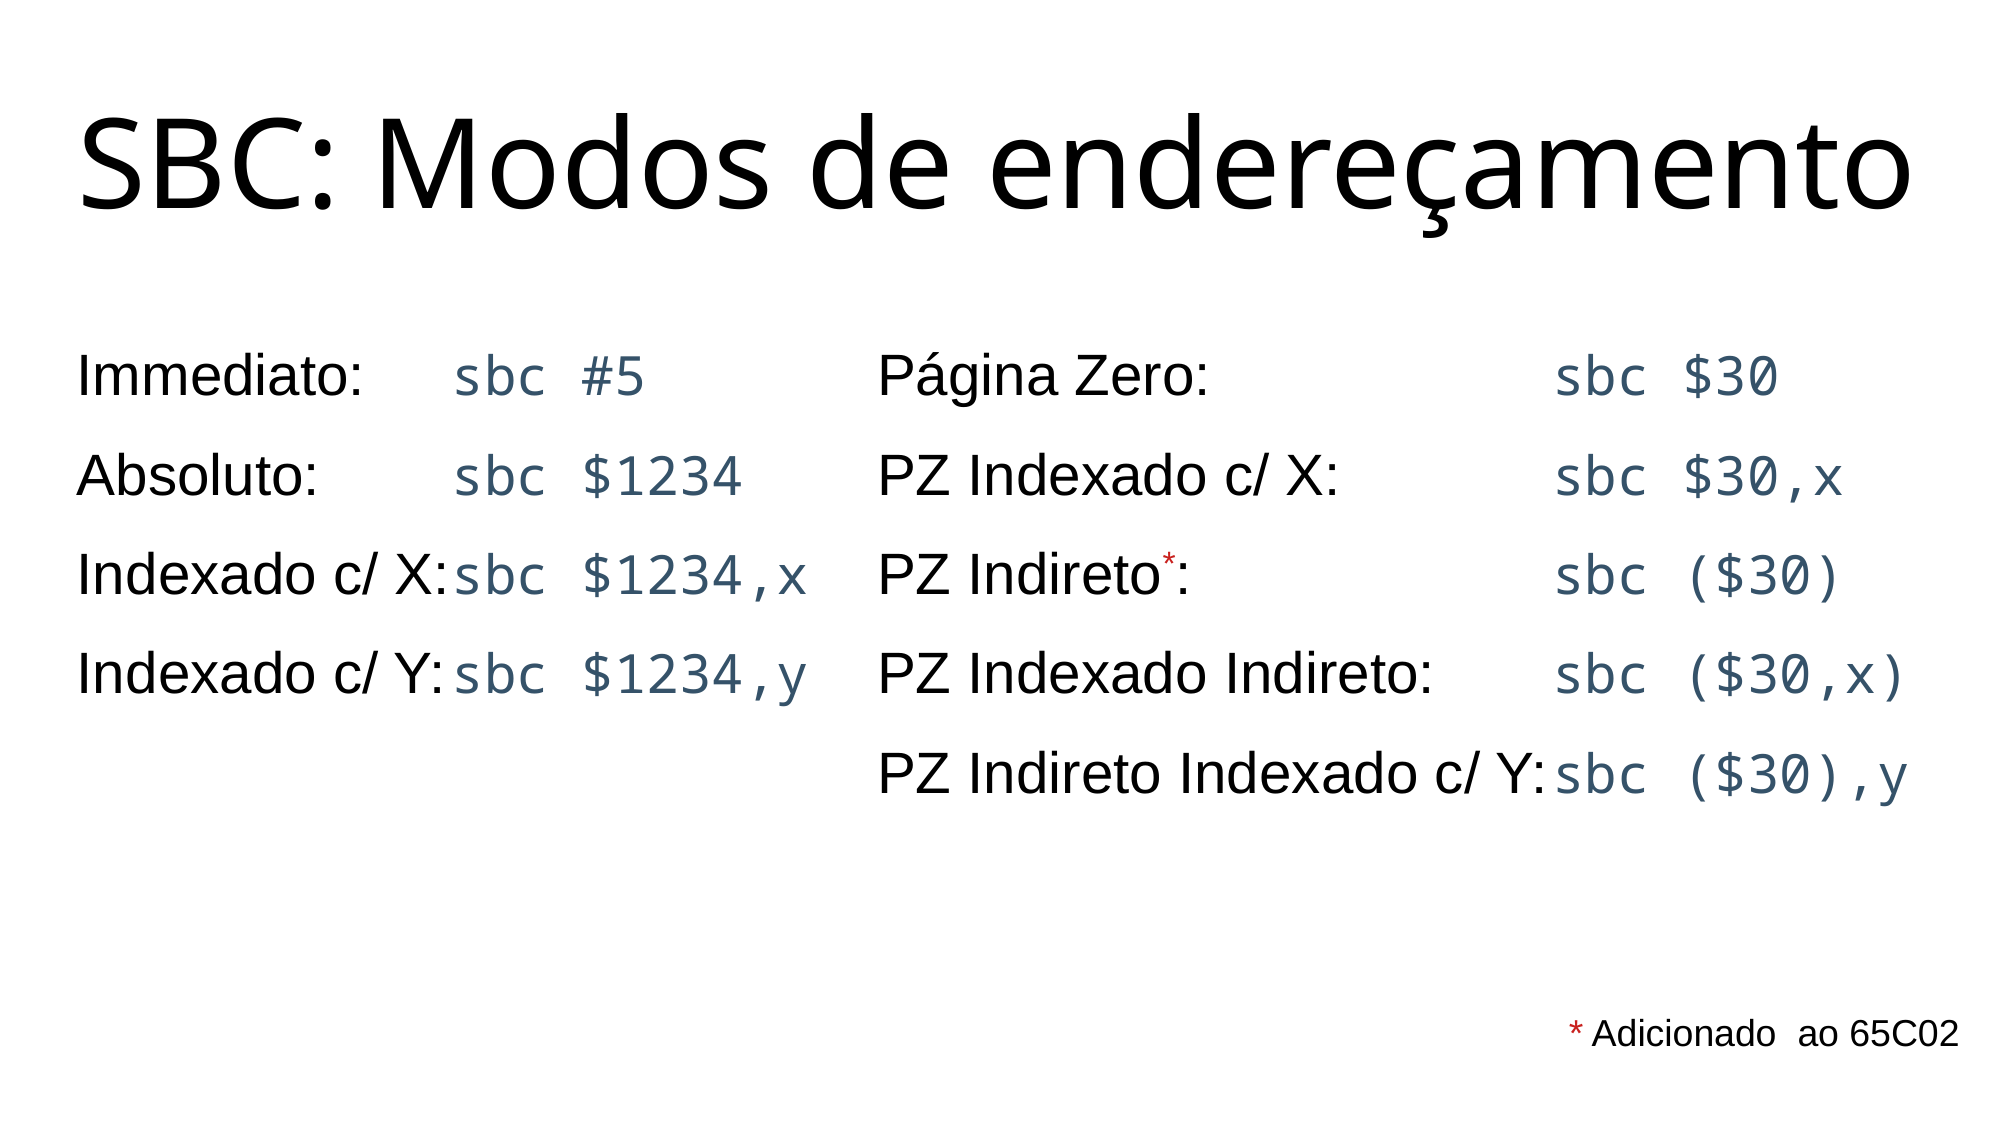

SBC: Modos de endereçamento
# Immediato: 	sbc #5
Absoluto: 		sbc $1234
Indexado c/ X:	sbc $1234,x
Indexado c/ Y:	sbc $1234,y
Página Zero:					sbc $30
PZ Indexado c/ X: 			sbc $30,x
PZ Indireto*: 					sbc ($30)
PZ Indexado Indireto: 		sbc ($30,x)
PZ Indireto Indexado c/ Y:	sbc ($30),y
* Adicionado ao 65C02